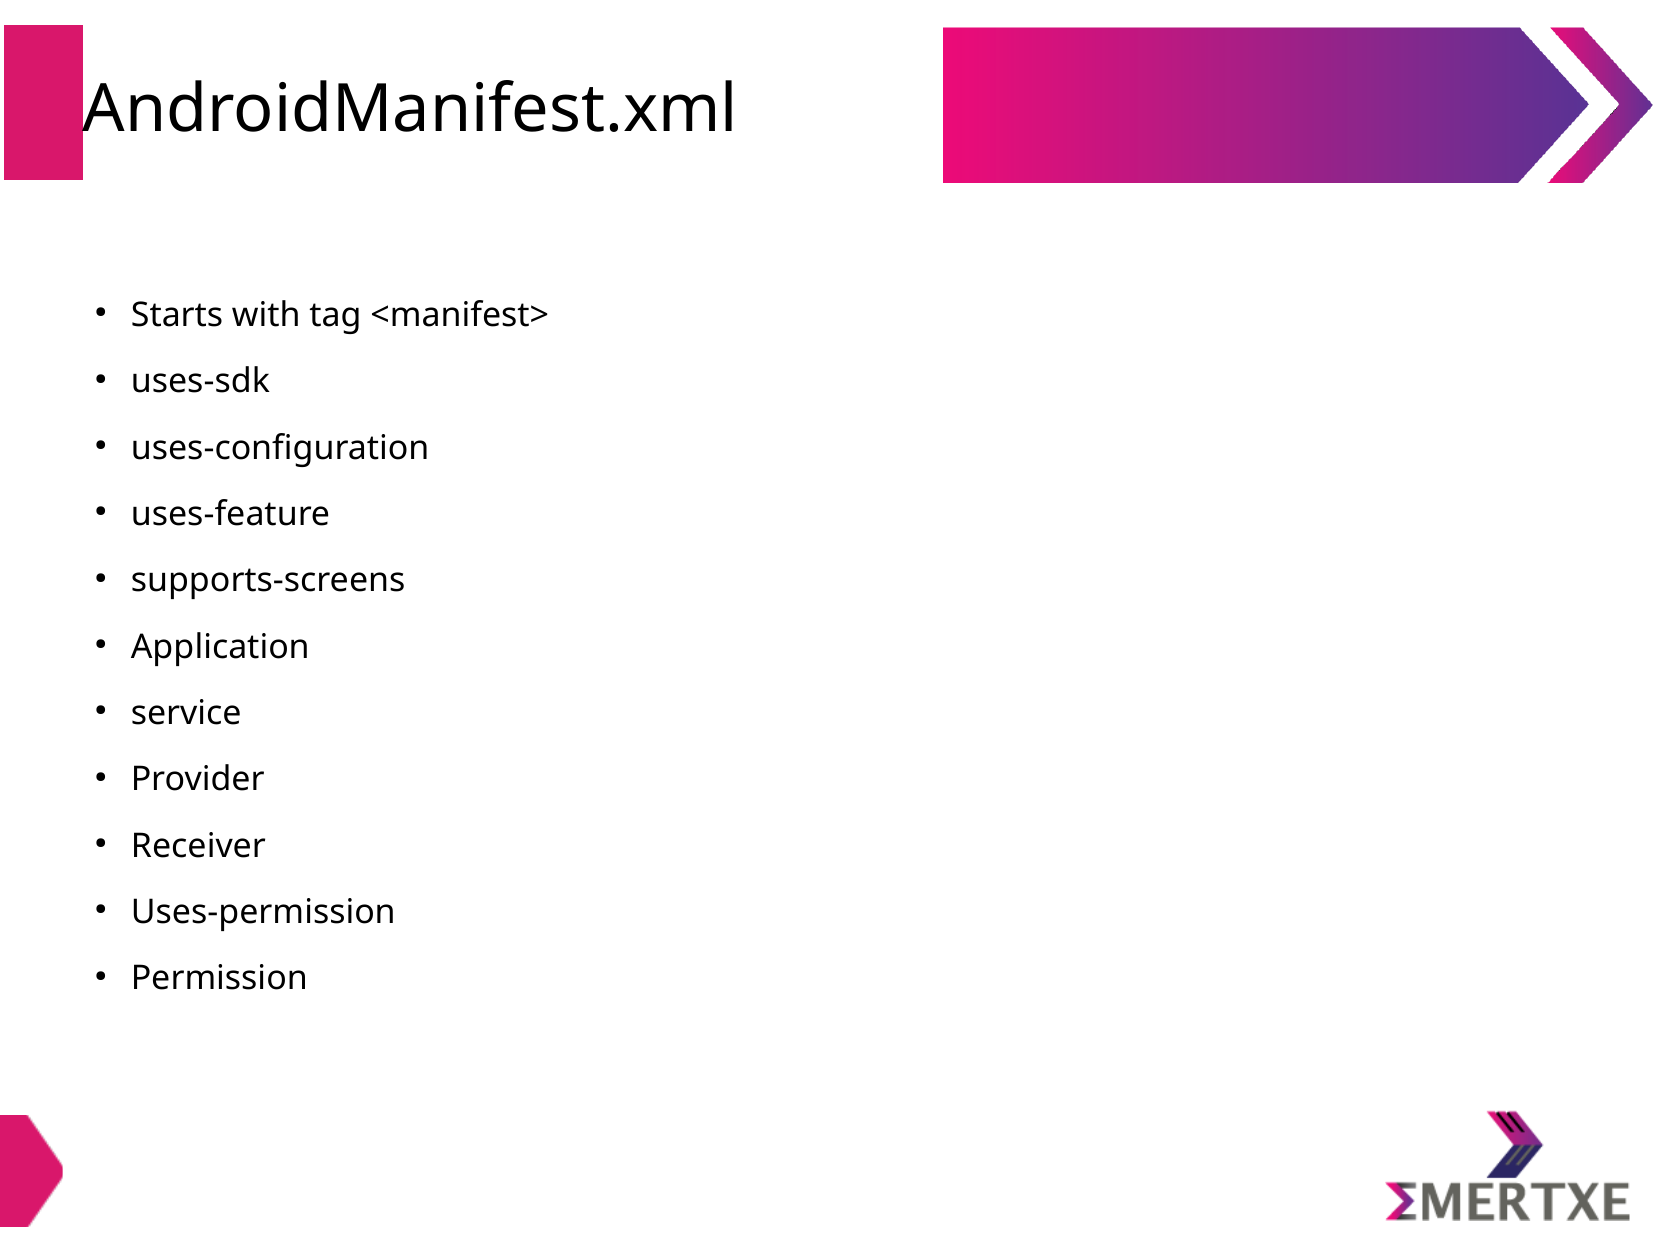

# AndroidManifest.xml
Starts with tag <manifest>
uses-sdk
uses-configuration
uses-feature
supports-screens
Application
service
Provider
Receiver
Uses-permission
Permission